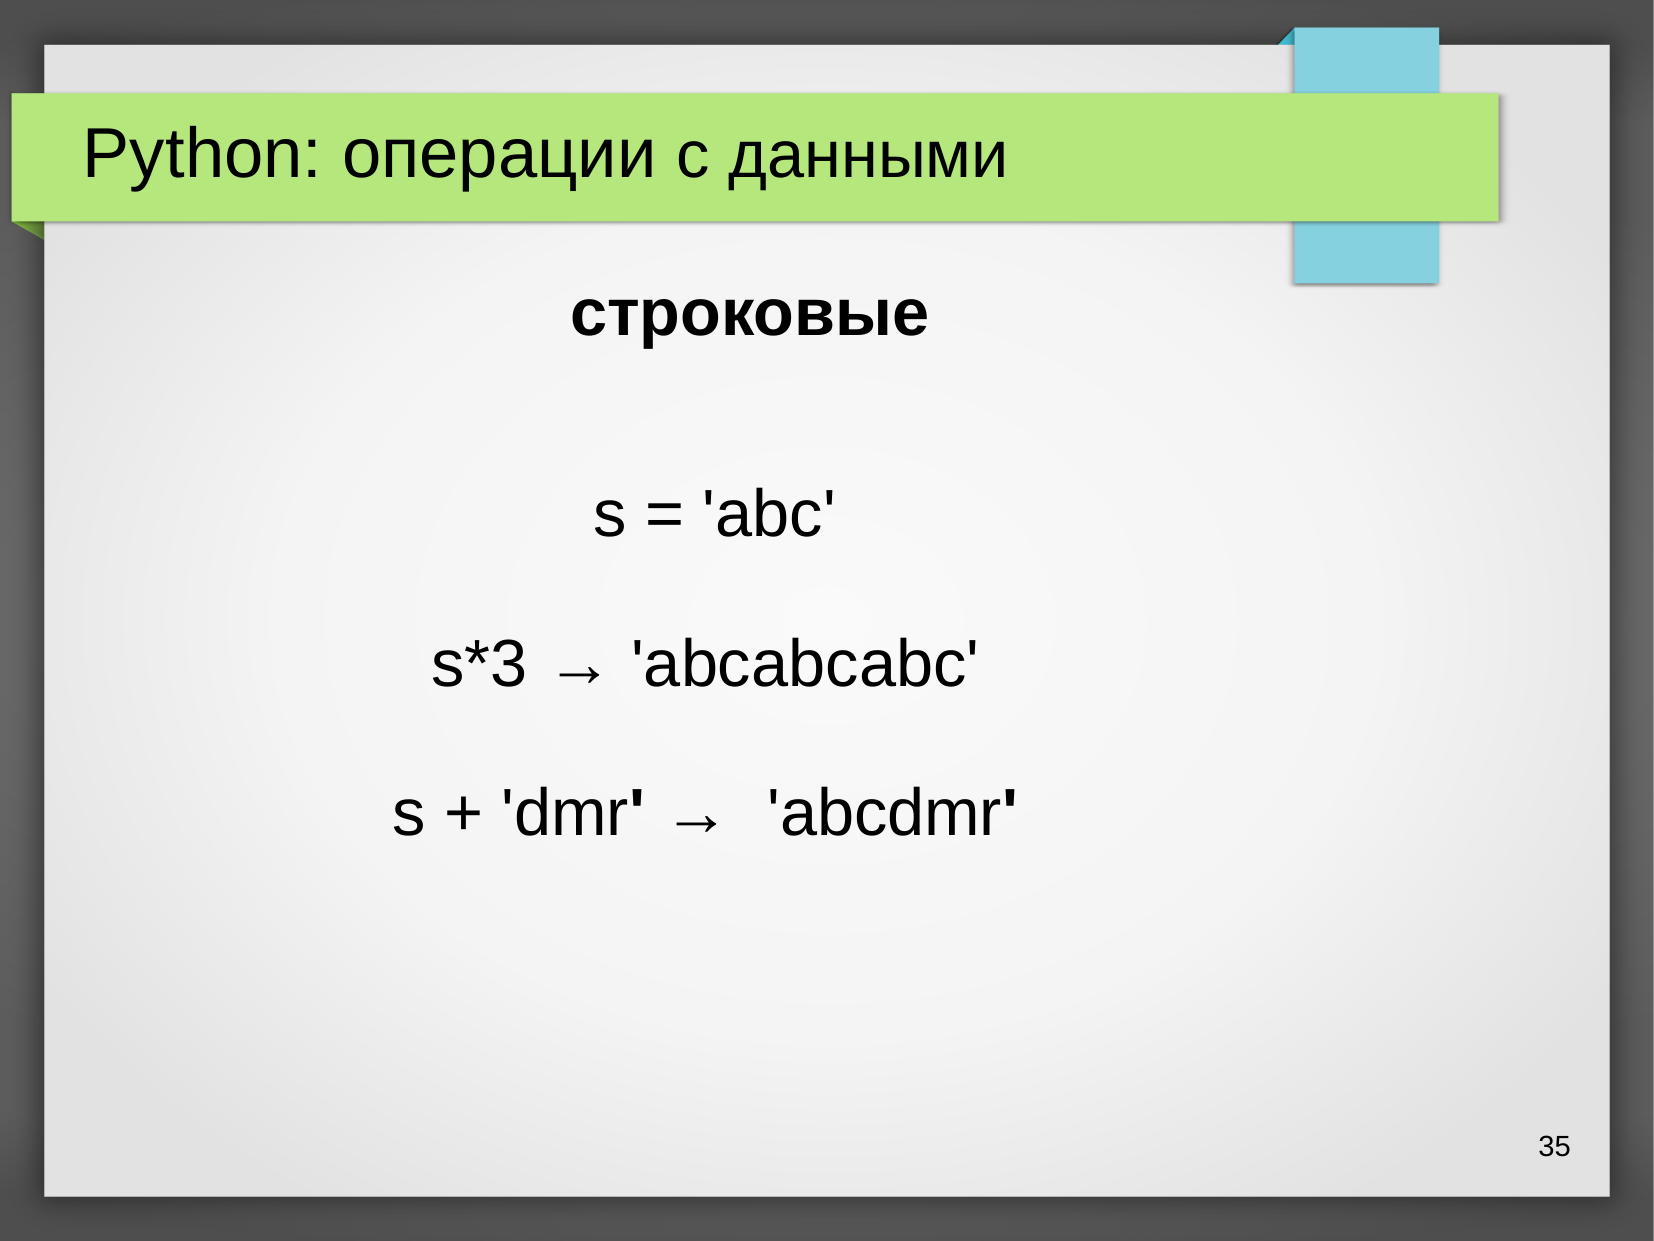

# Python: операции с данными
строковые
s = 'abc'
s*3 → 'abcabcabc'
s + 'dmr' → 'abcdmr'
35